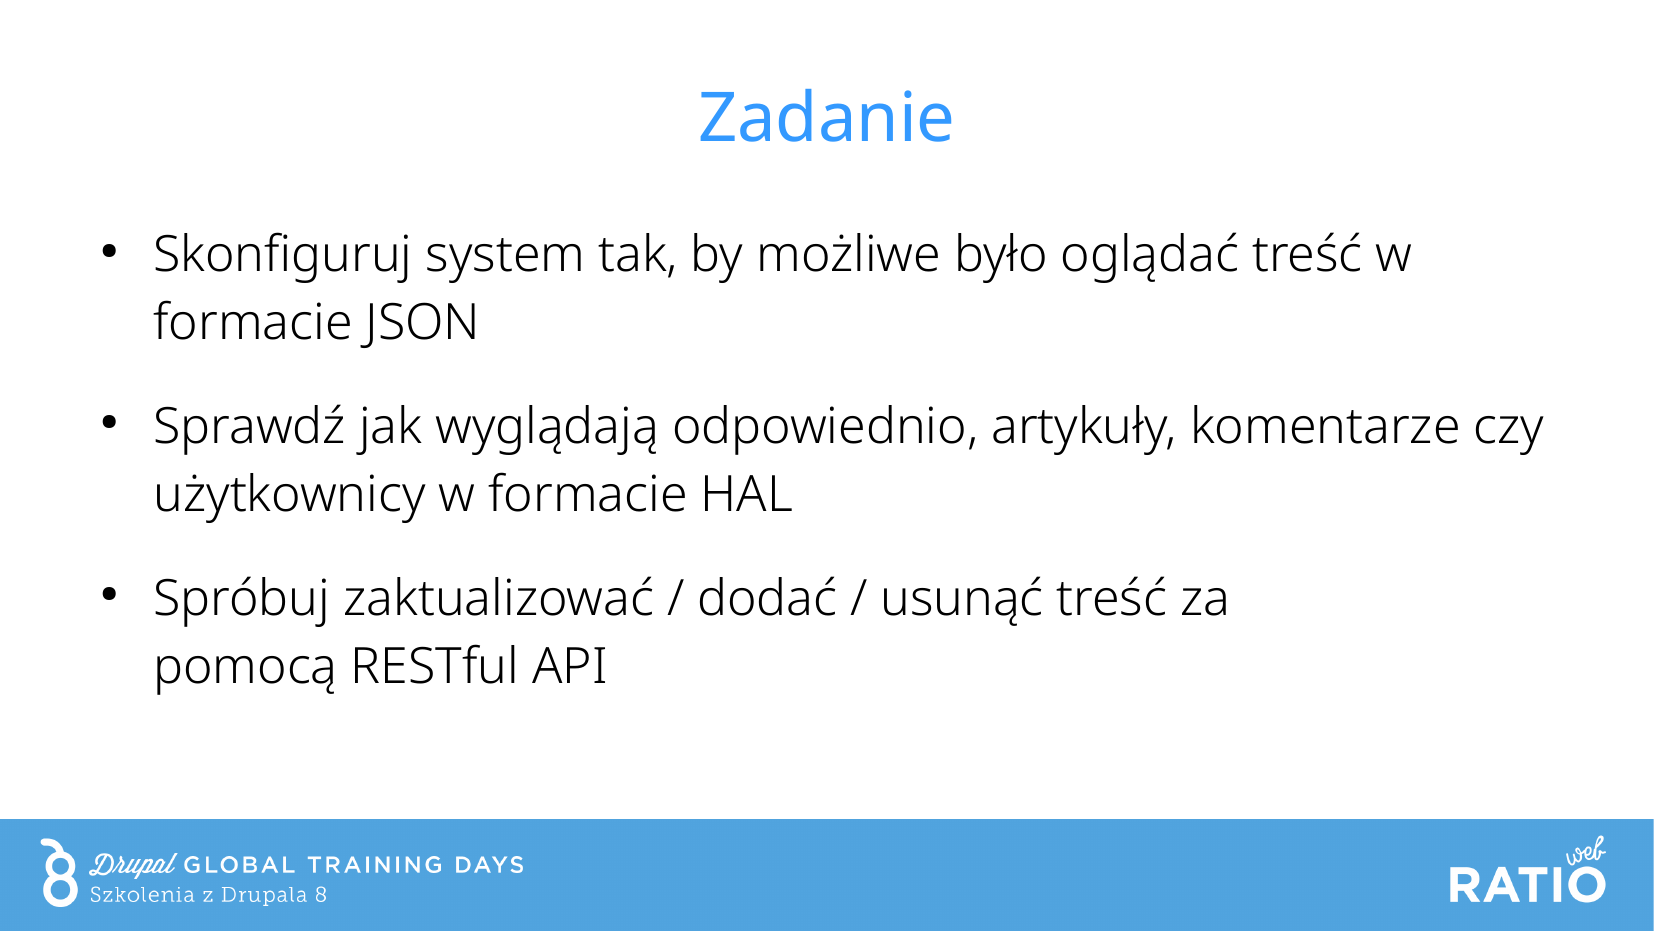

# Zadanie
Skonfiguruj system tak, by możliwe było oglądać treść w formacie JSON
Sprawdź jak wyglądają odpowiednio, artykuły, komentarze czy użytkownicy w formacie HAL
Spróbuj zaktualizować / dodać / usunąć treść za pomocą RESTful API